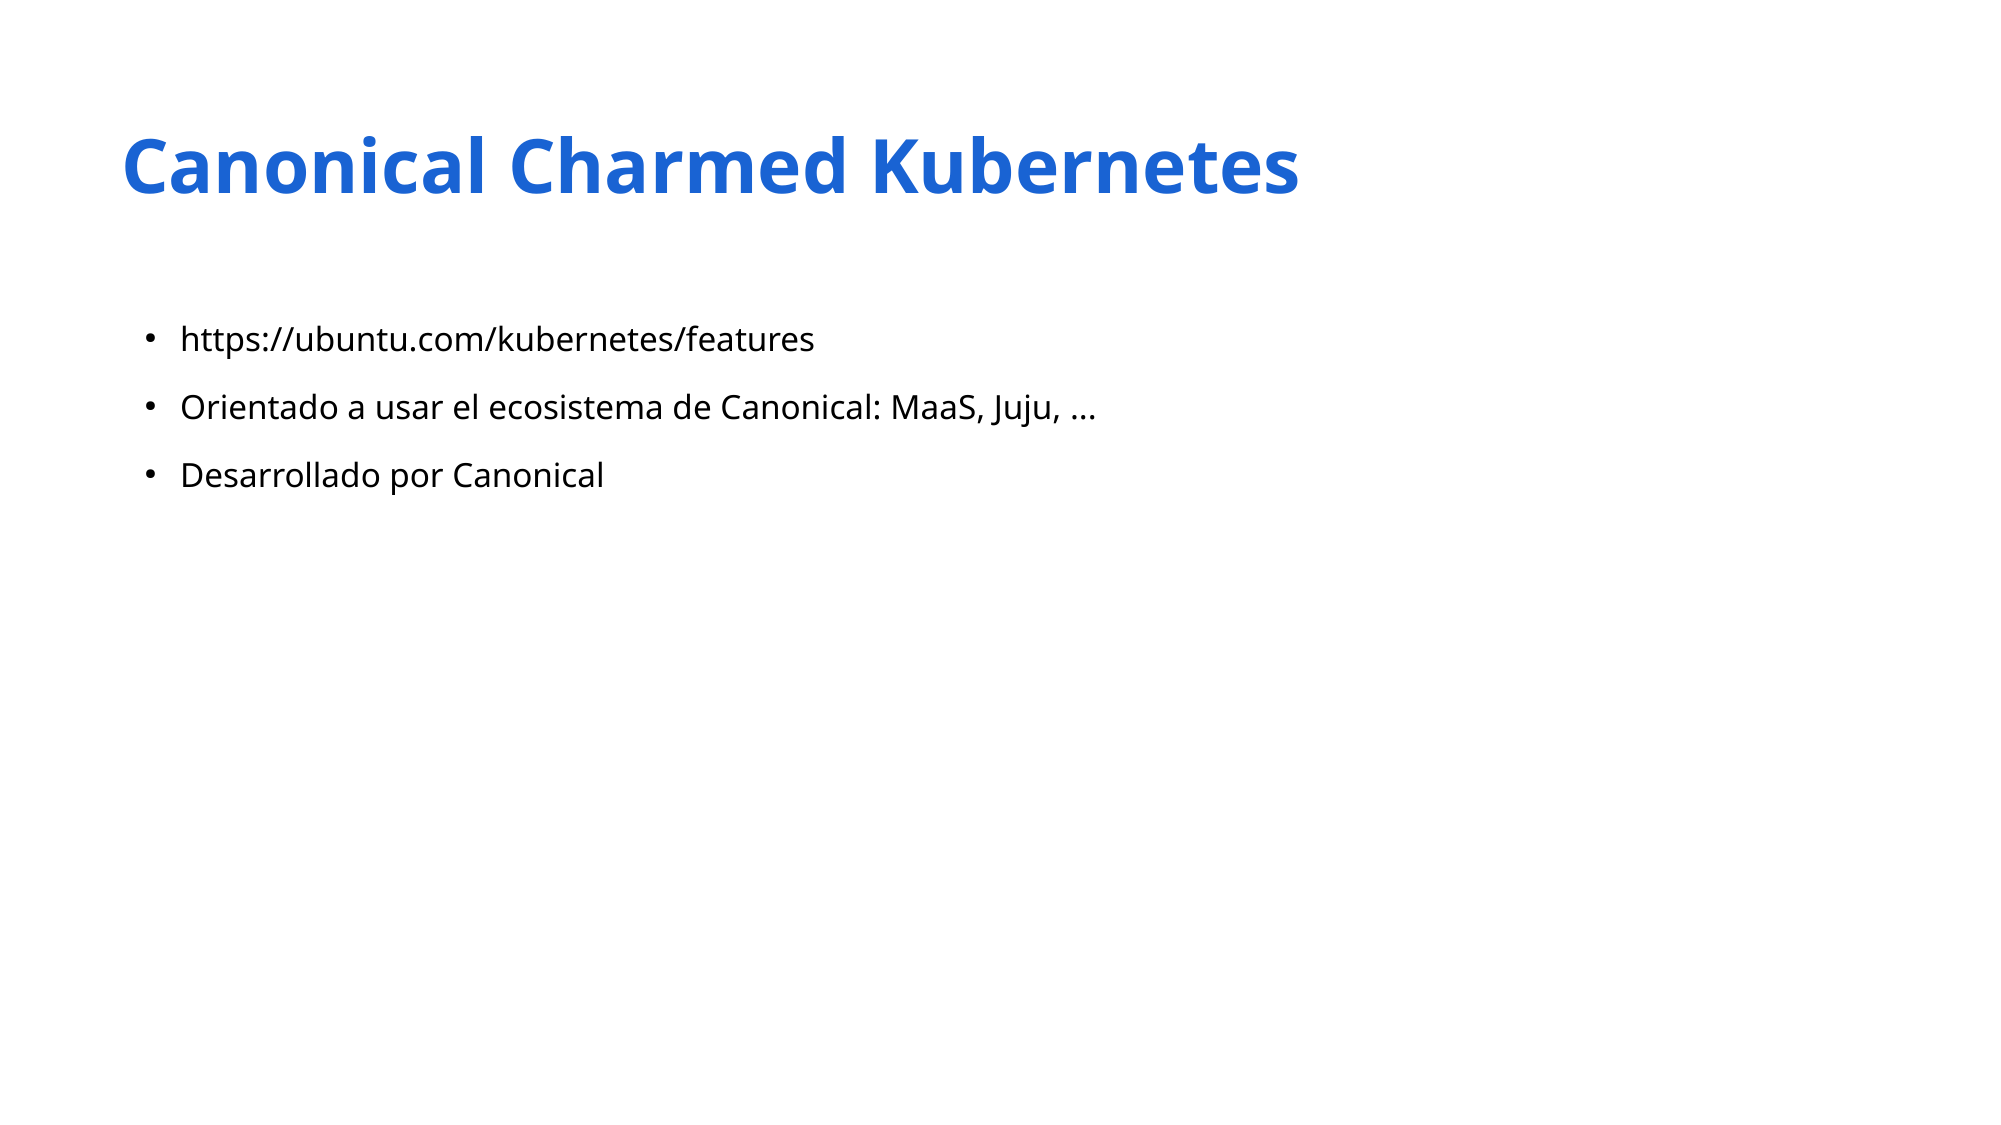

Canonical Charmed Kubernetes
https://ubuntu.com/kubernetes/features
Orientado a usar el ecosistema de Canonical: MaaS, Juju, ...
Desarrollado por Canonical